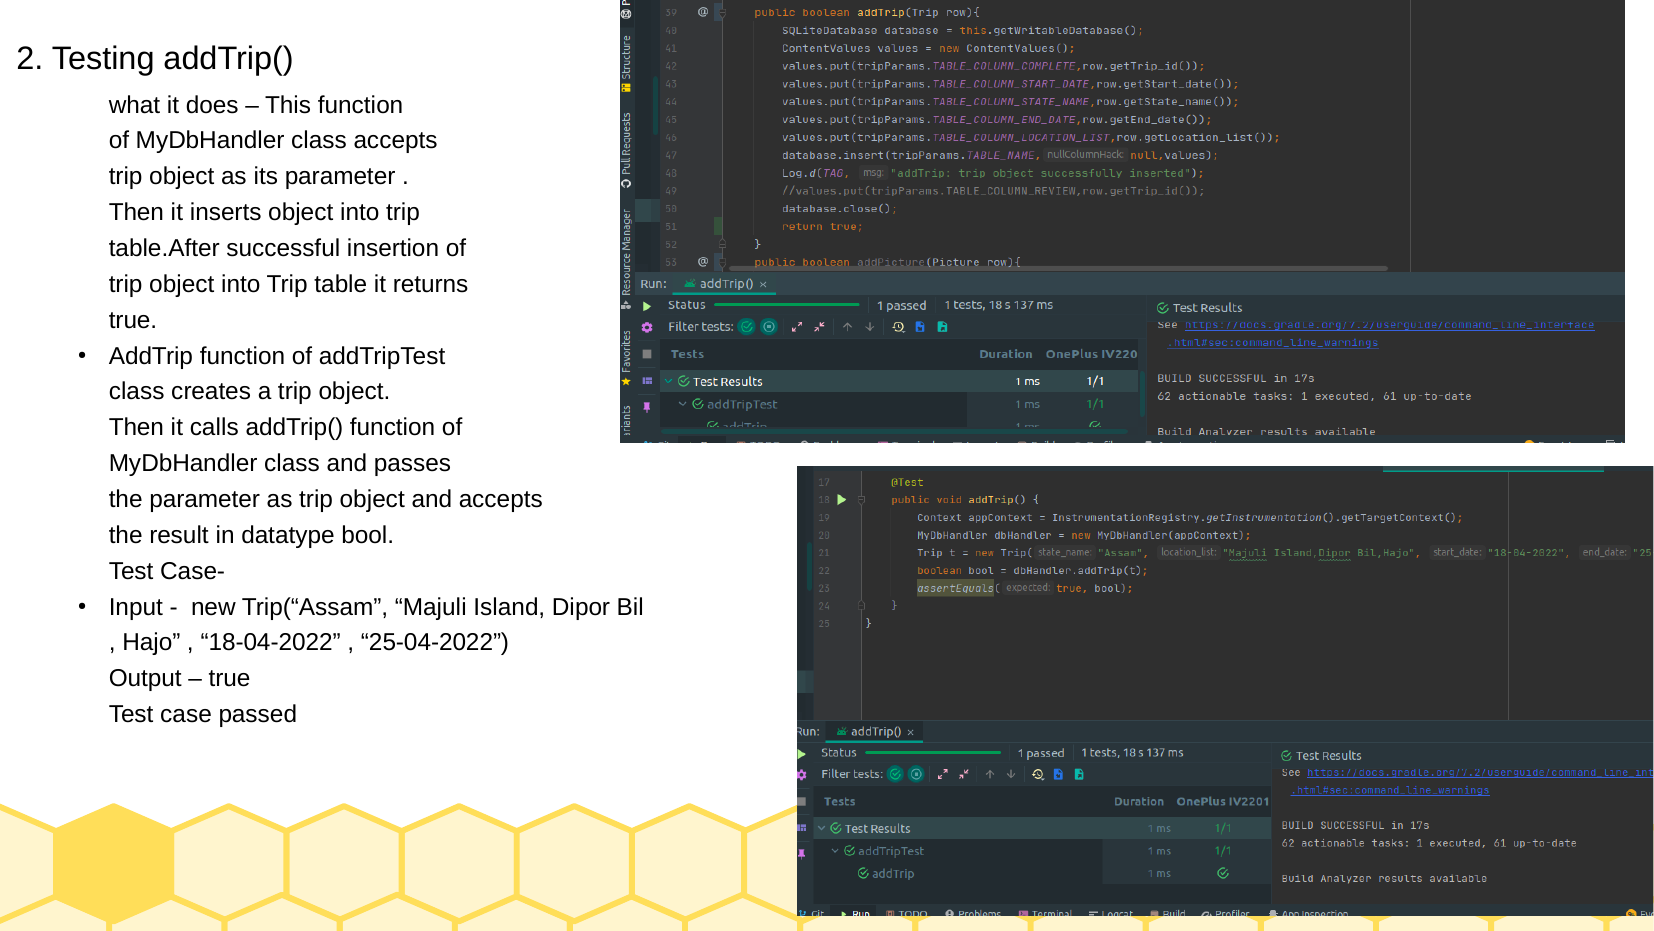

# 2. Testing addTrip()
what it does – This function
of MyDbHandler class accepts
trip object as its parameter .
Then it inserts object into trip
table.After successful insertion of
trip object into Trip table it returns
true.
AddTrip function of addTripTest
class creates a trip object.
Then it calls addTrip() function of
MyDbHandler class and passes
the parameter as trip object and accepts
the result in datatype bool.
Test Case-
Input - new Trip(“Assam”, “Majuli Island, Dipor Bil
, Hajo” , “18-04-2022” , “25-04-2022”)
Output – true
Test case passed